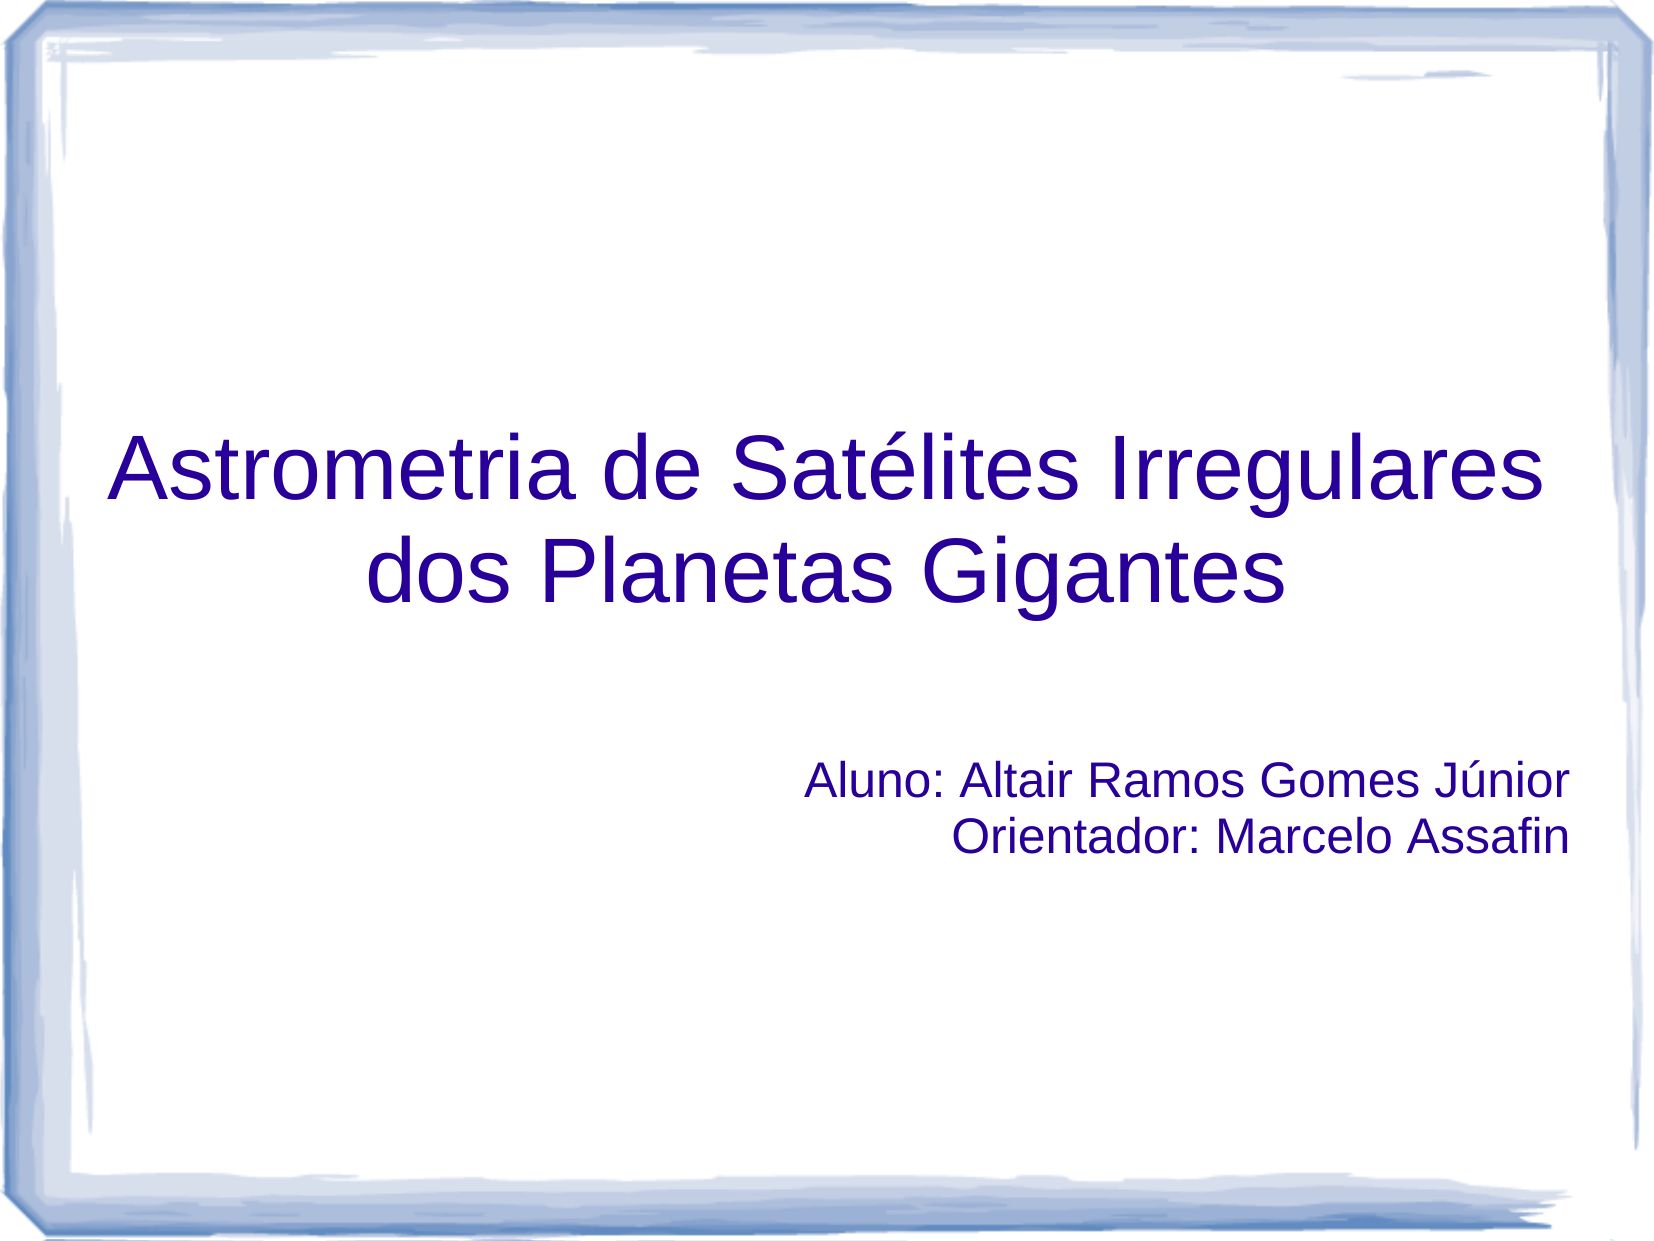

# Astrometria de Satélites Irregulares dos Planetas Gigantes
Aluno: Altair Ramos Gomes Júnior
Orientador: Marcelo Assafin